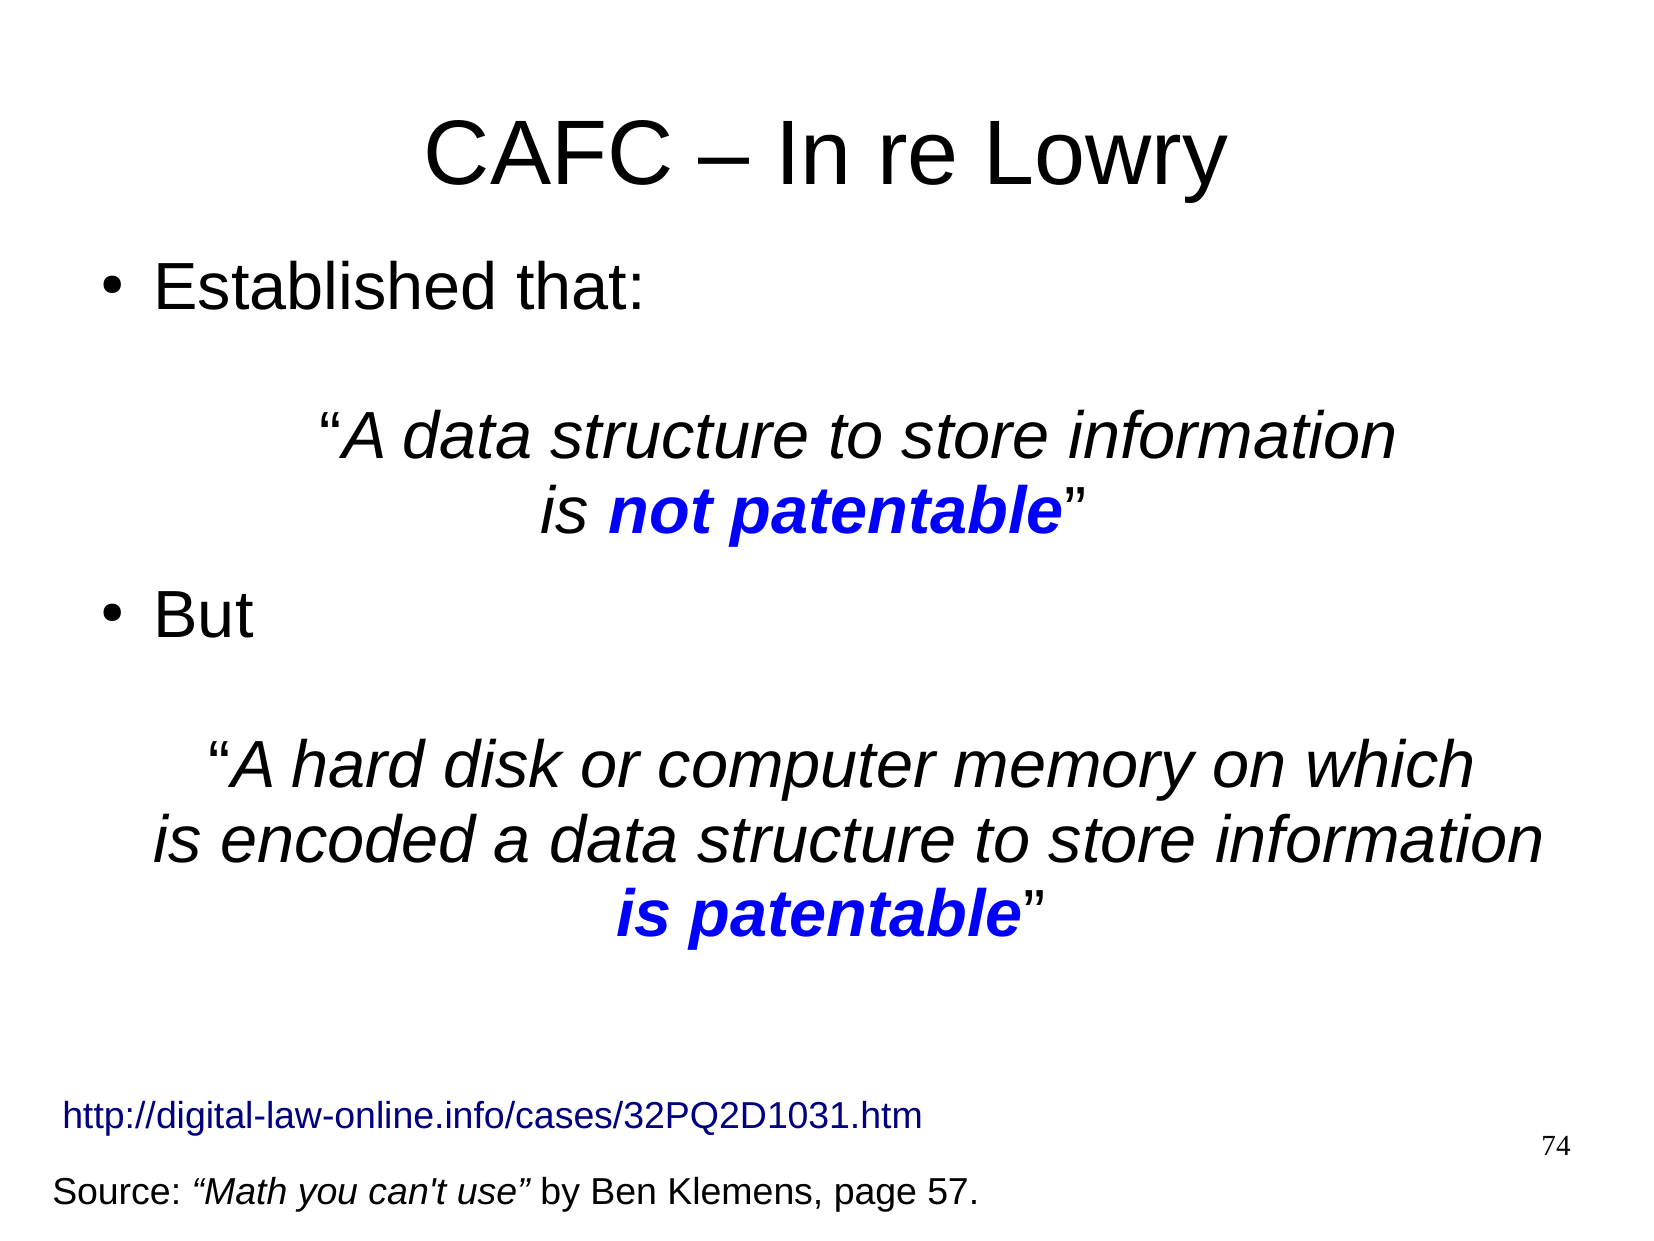

# CAFC – In re Lowry
Established that:
 “A data structure to store information
 is not patentable”
But
 “A hard disk or computer memory on which
is encoded a data structure to store information
 is patentable”
http://digital-law-online.info/cases/32PQ2D1031.htm
74
Source: “Math you can't use” by Ben Klemens, page 57.